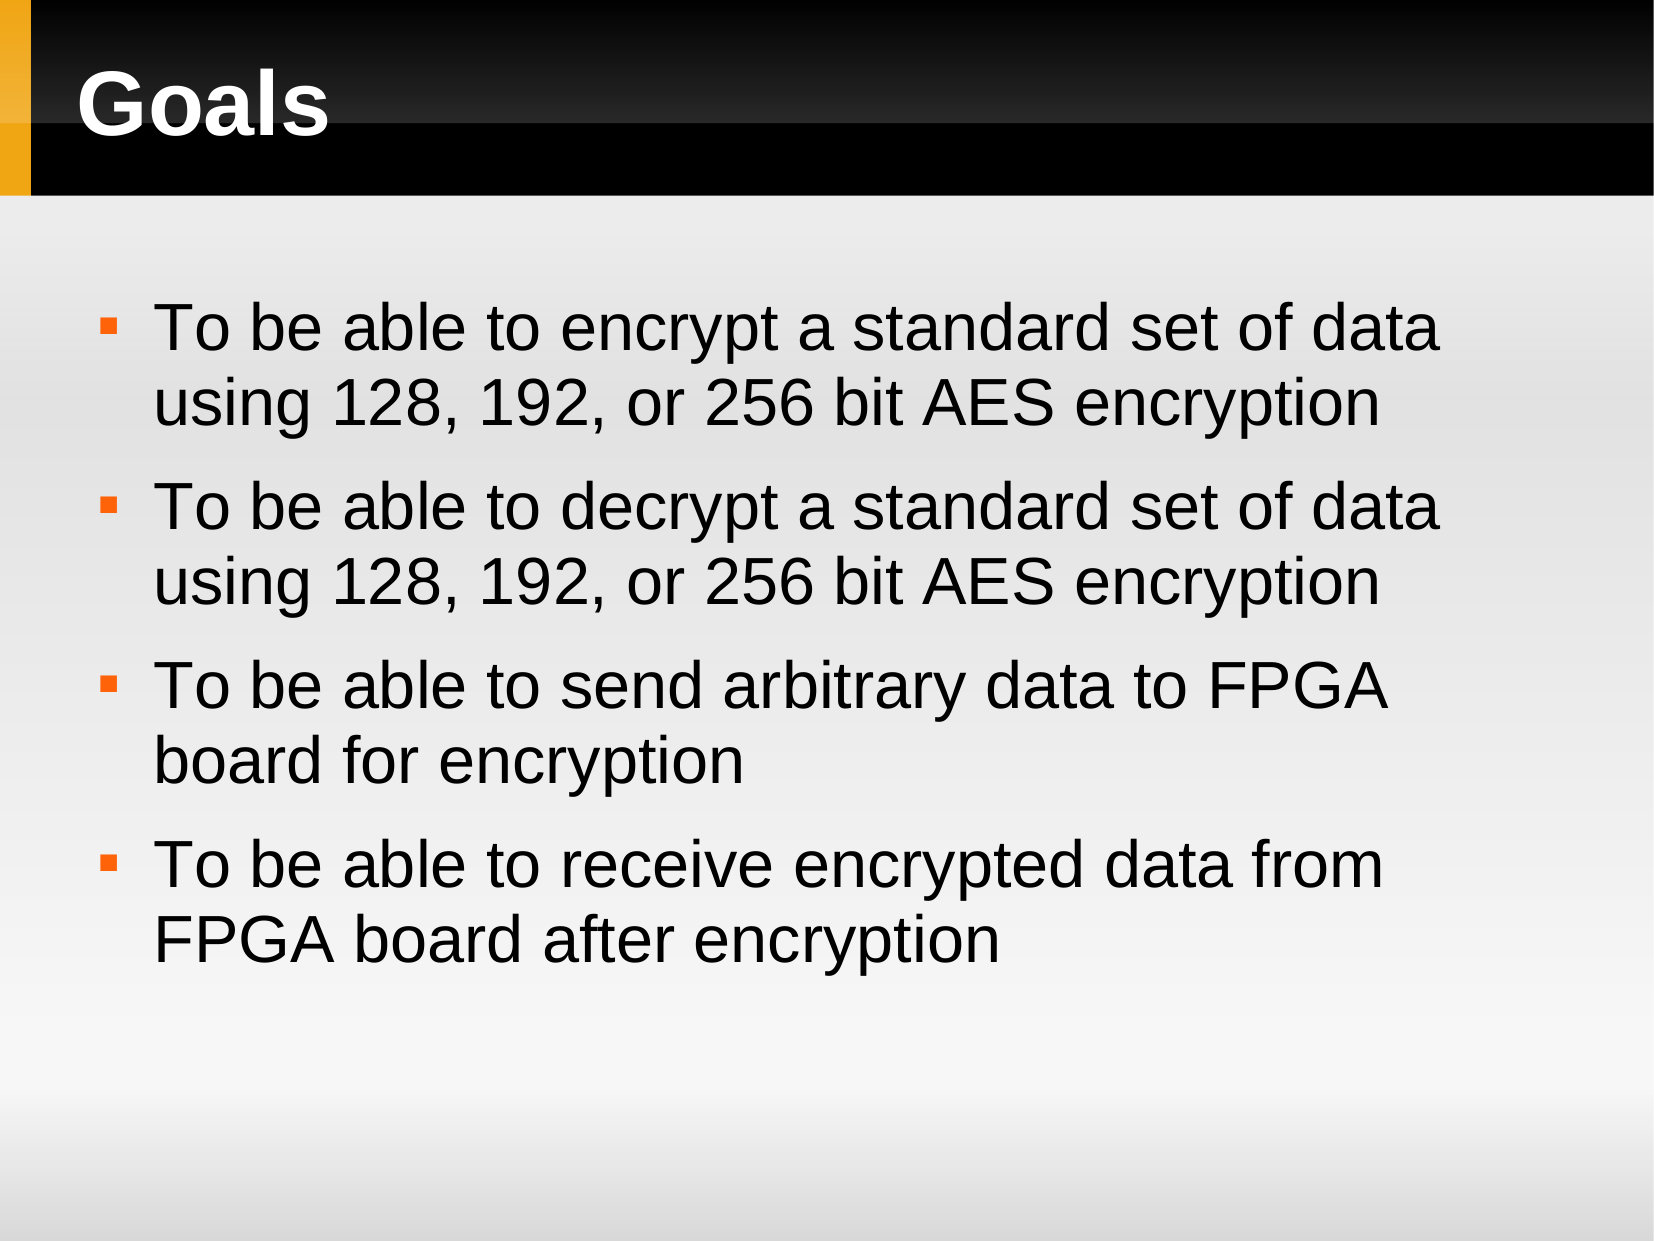

# Goals
To be able to encrypt a standard set of data using 128, 192, or 256 bit AES encryption
To be able to decrypt a standard set of data using 128, 192, or 256 bit AES encryption
To be able to send arbitrary data to FPGA board for encryption
To be able to receive encrypted data from FPGA board after encryption